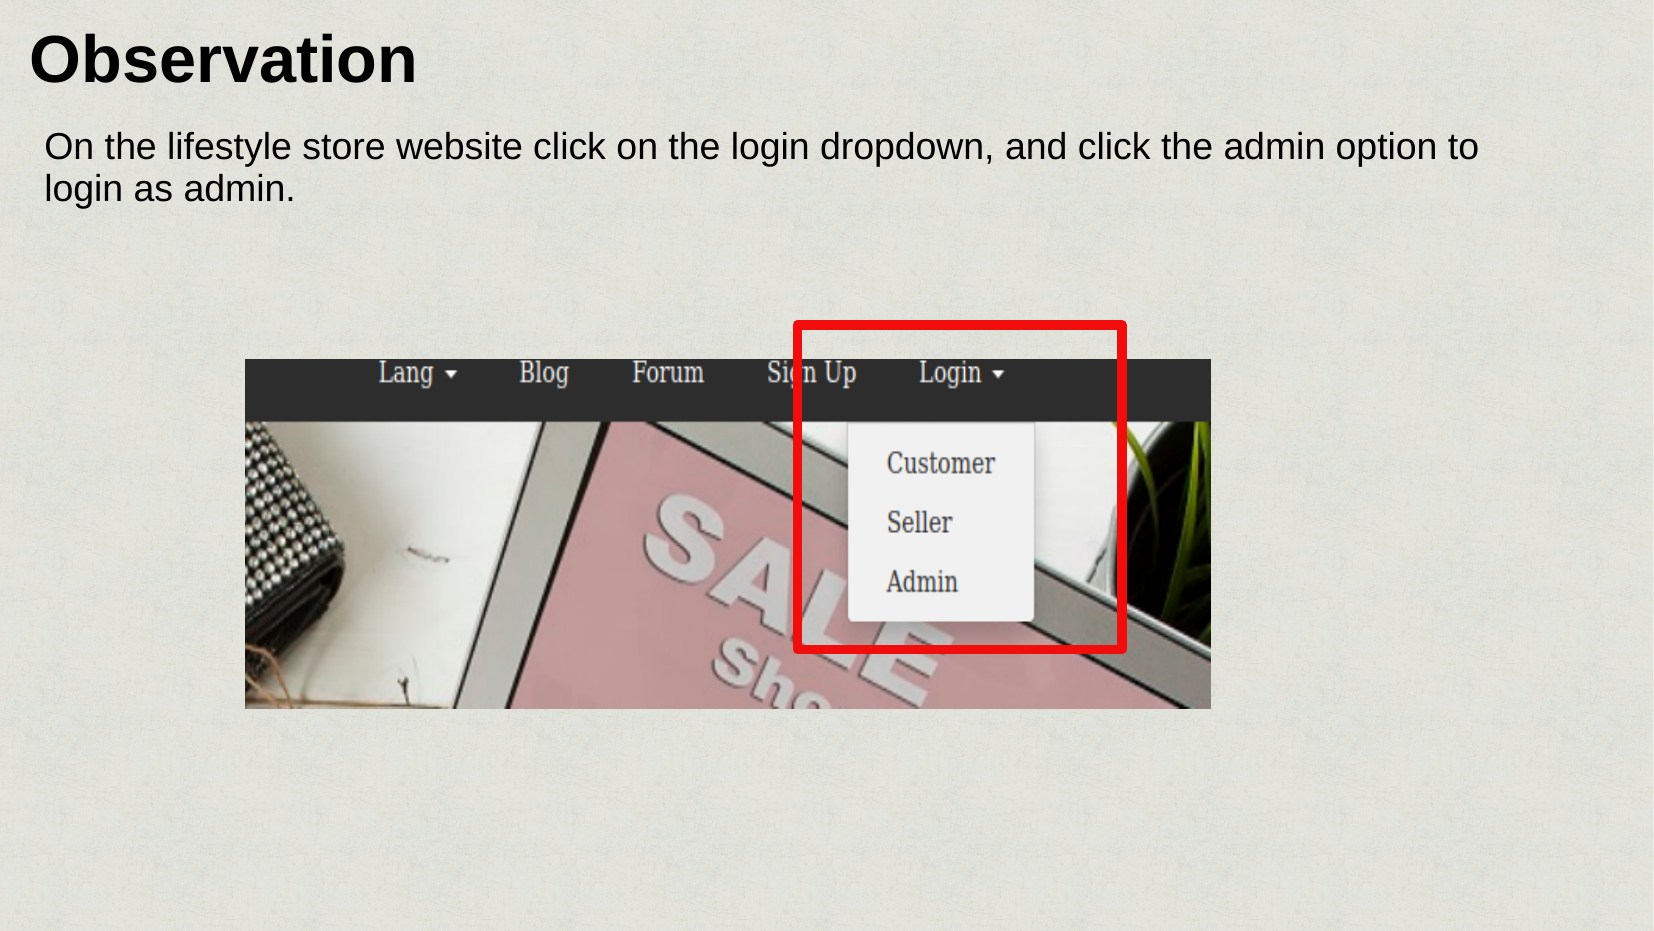

# Observation
On the lifestyle store website click on the login dropdown, and click the admin option to login as admin.